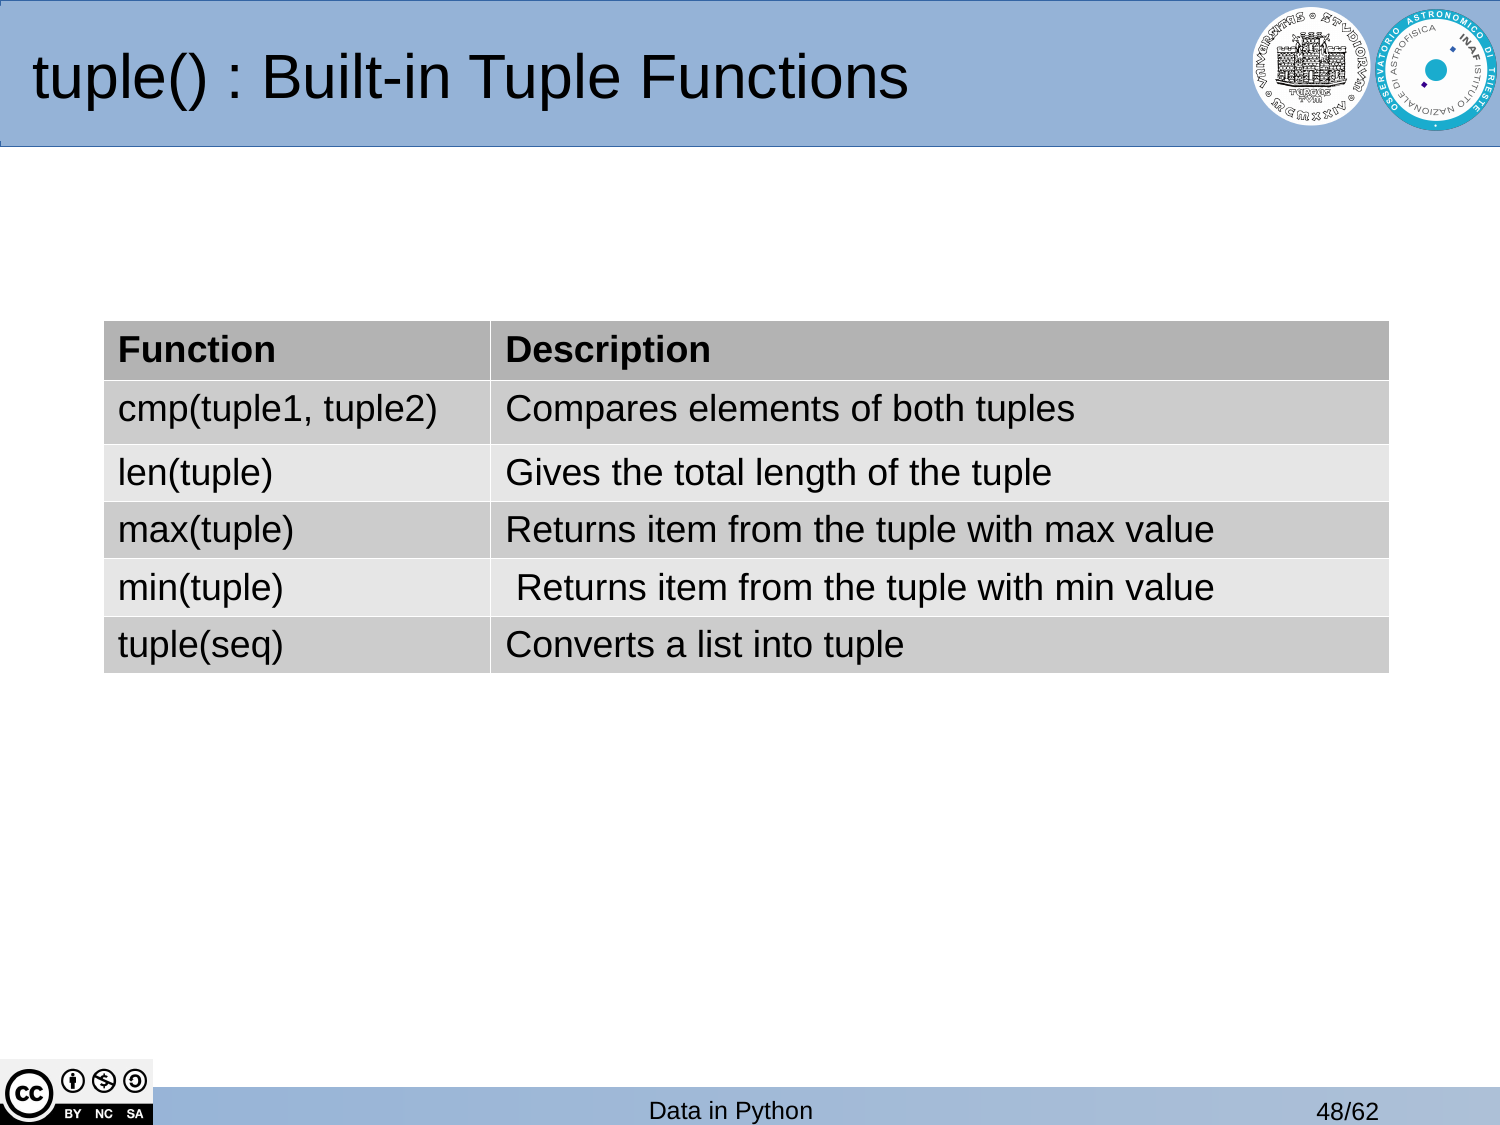

tuple() : Built-in Tuple Functions
#
| Function | Description |
| --- | --- |
| cmp(tuple1, tuple2) | Compares elements of both tuples |
| len(tuple) | Gives the total length of the tuple |
| max(tuple) | Returns item from the tuple with max value |
| min(tuple) | Returns item from the tuple with min value |
| tuple(seq) | Converts a list into tuple |